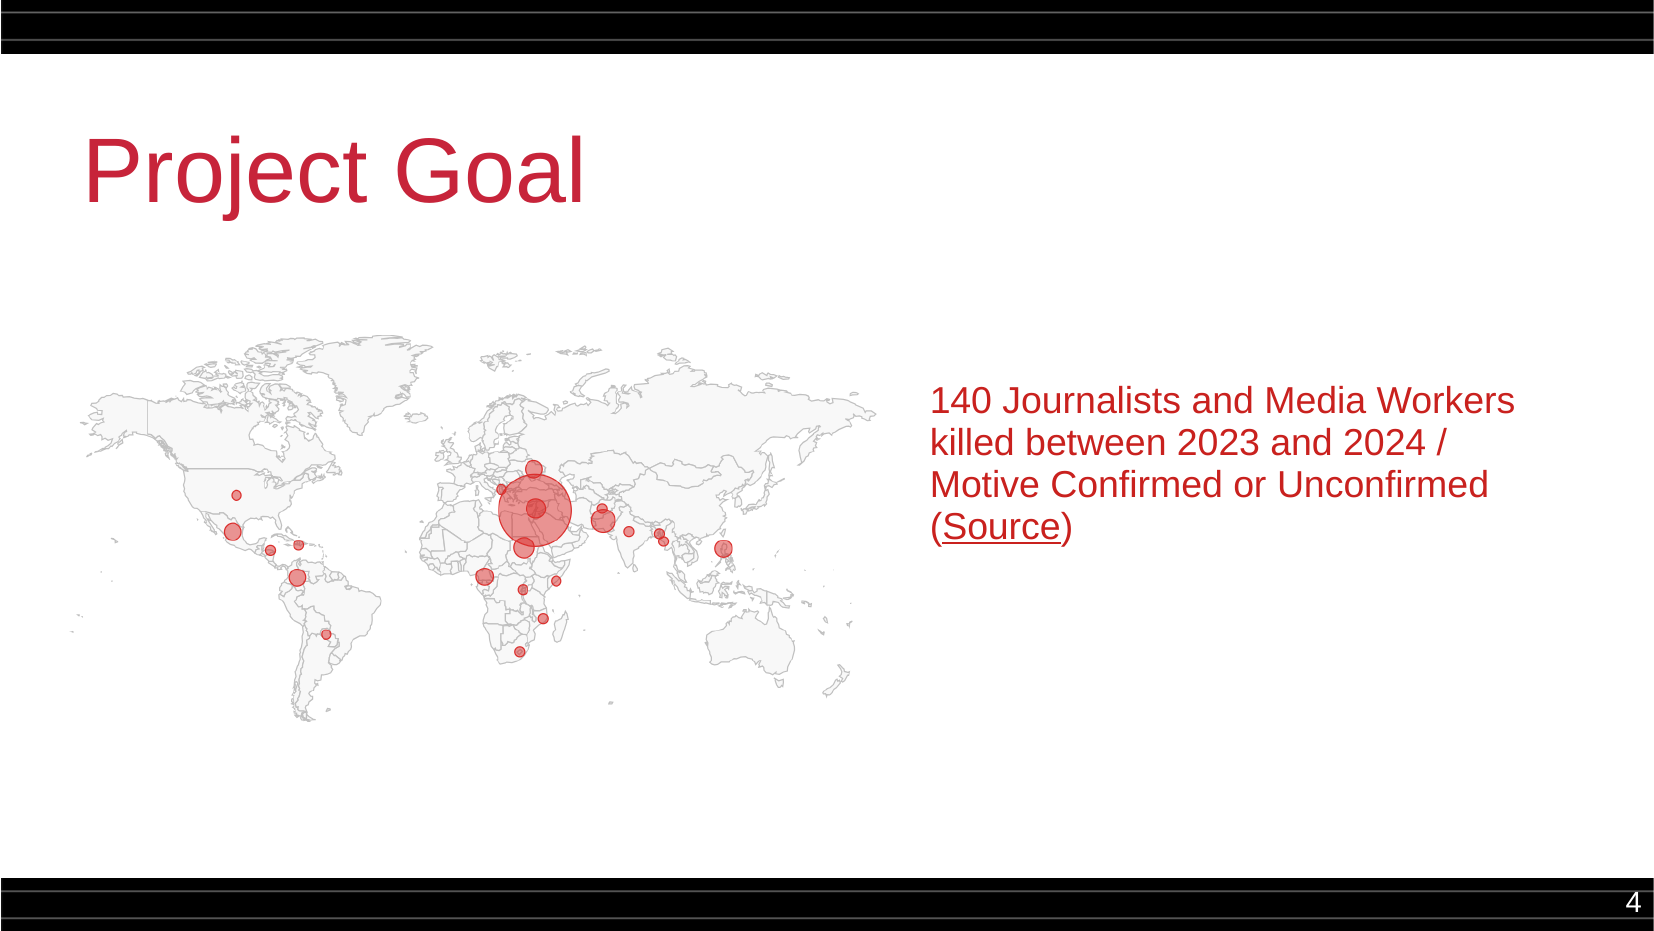

# Project Goal
140 Journalists and Media Workers killed between 2023 and 2024 / Motive Confirmed or Unconfirmed
(Source)